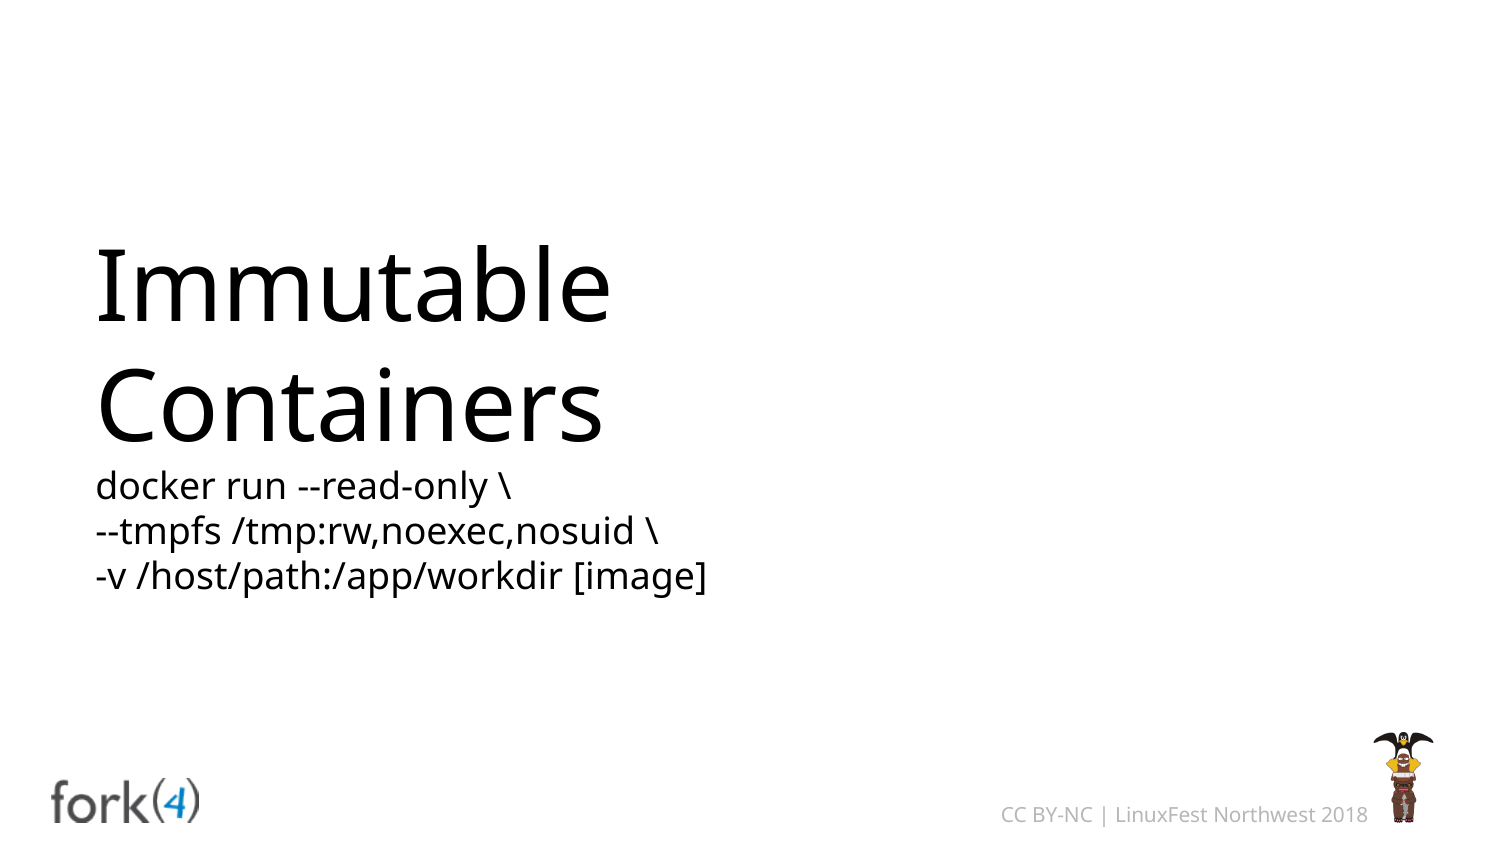

# Immutable Containers docker run --read-only \ --tmpfs /tmp:rw,noexec,nosuid \ -v /host/path:/app/workdir [image]